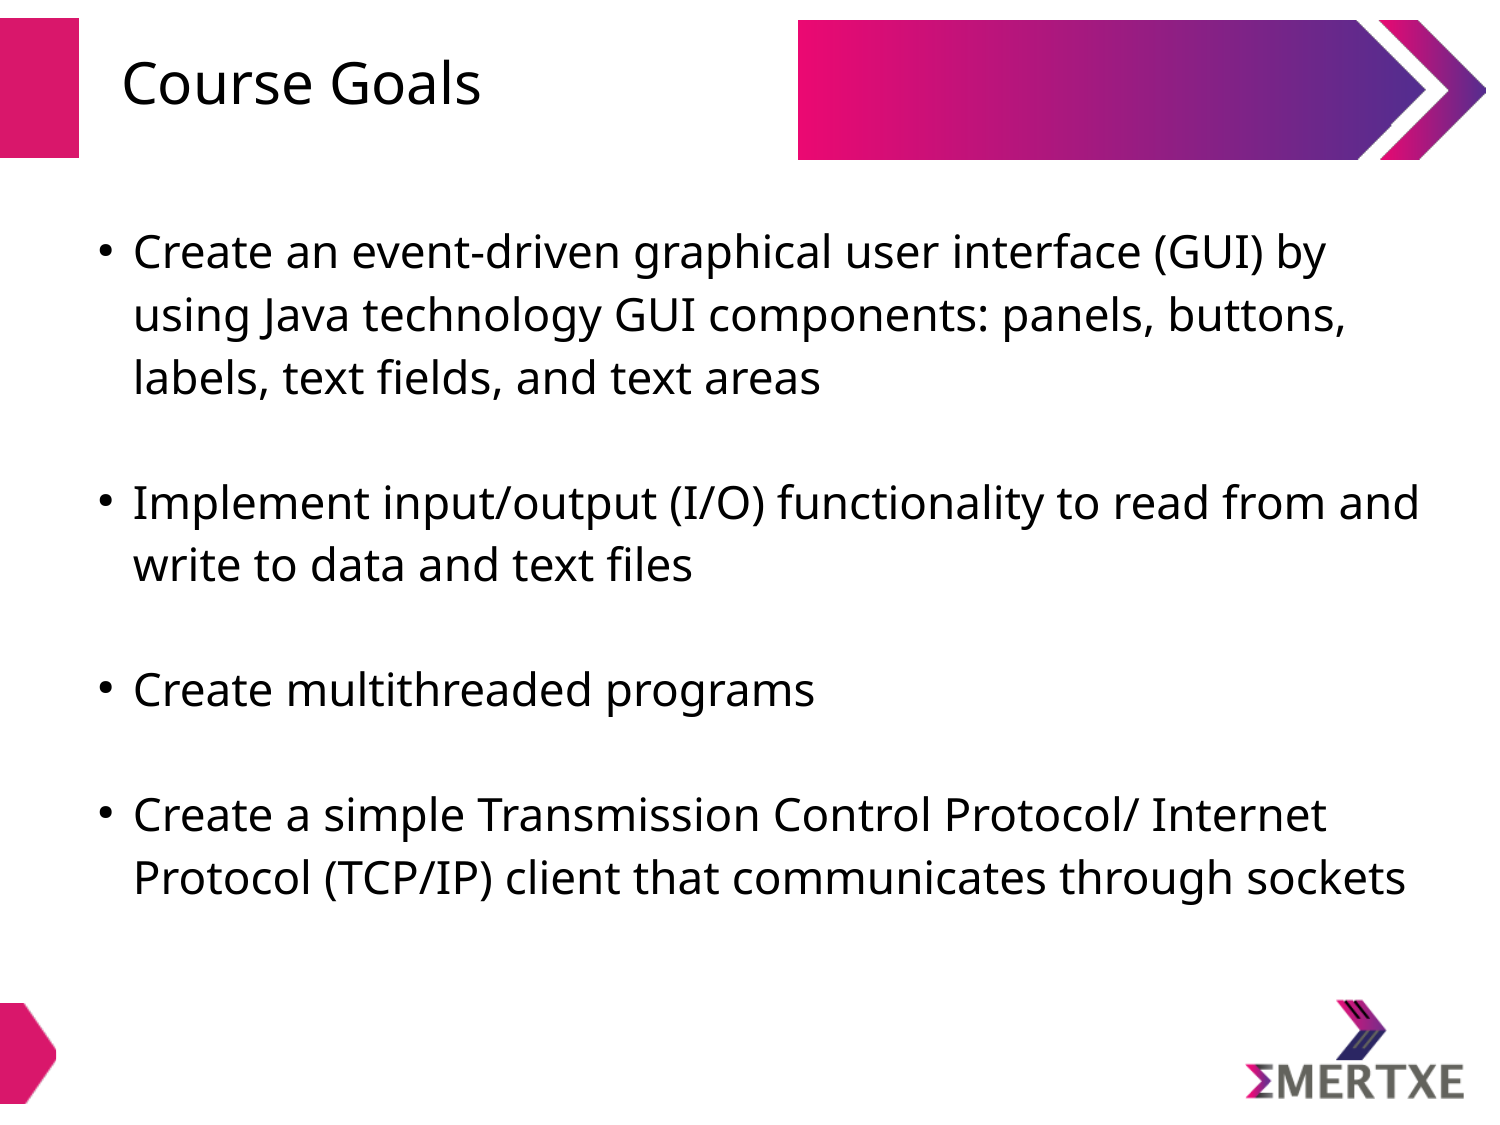

Course Goals
Create an event-driven graphical user interface (GUI) by using Java technology GUI components: panels, buttons, labels, text fields, and text areas
Implement input/output (I/O) functionality to read from and write to data and text files
Create multithreaded programs
Create a simple Transmission Control Protocol/ Internet Protocol (TCP/IP) client that communicates through sockets